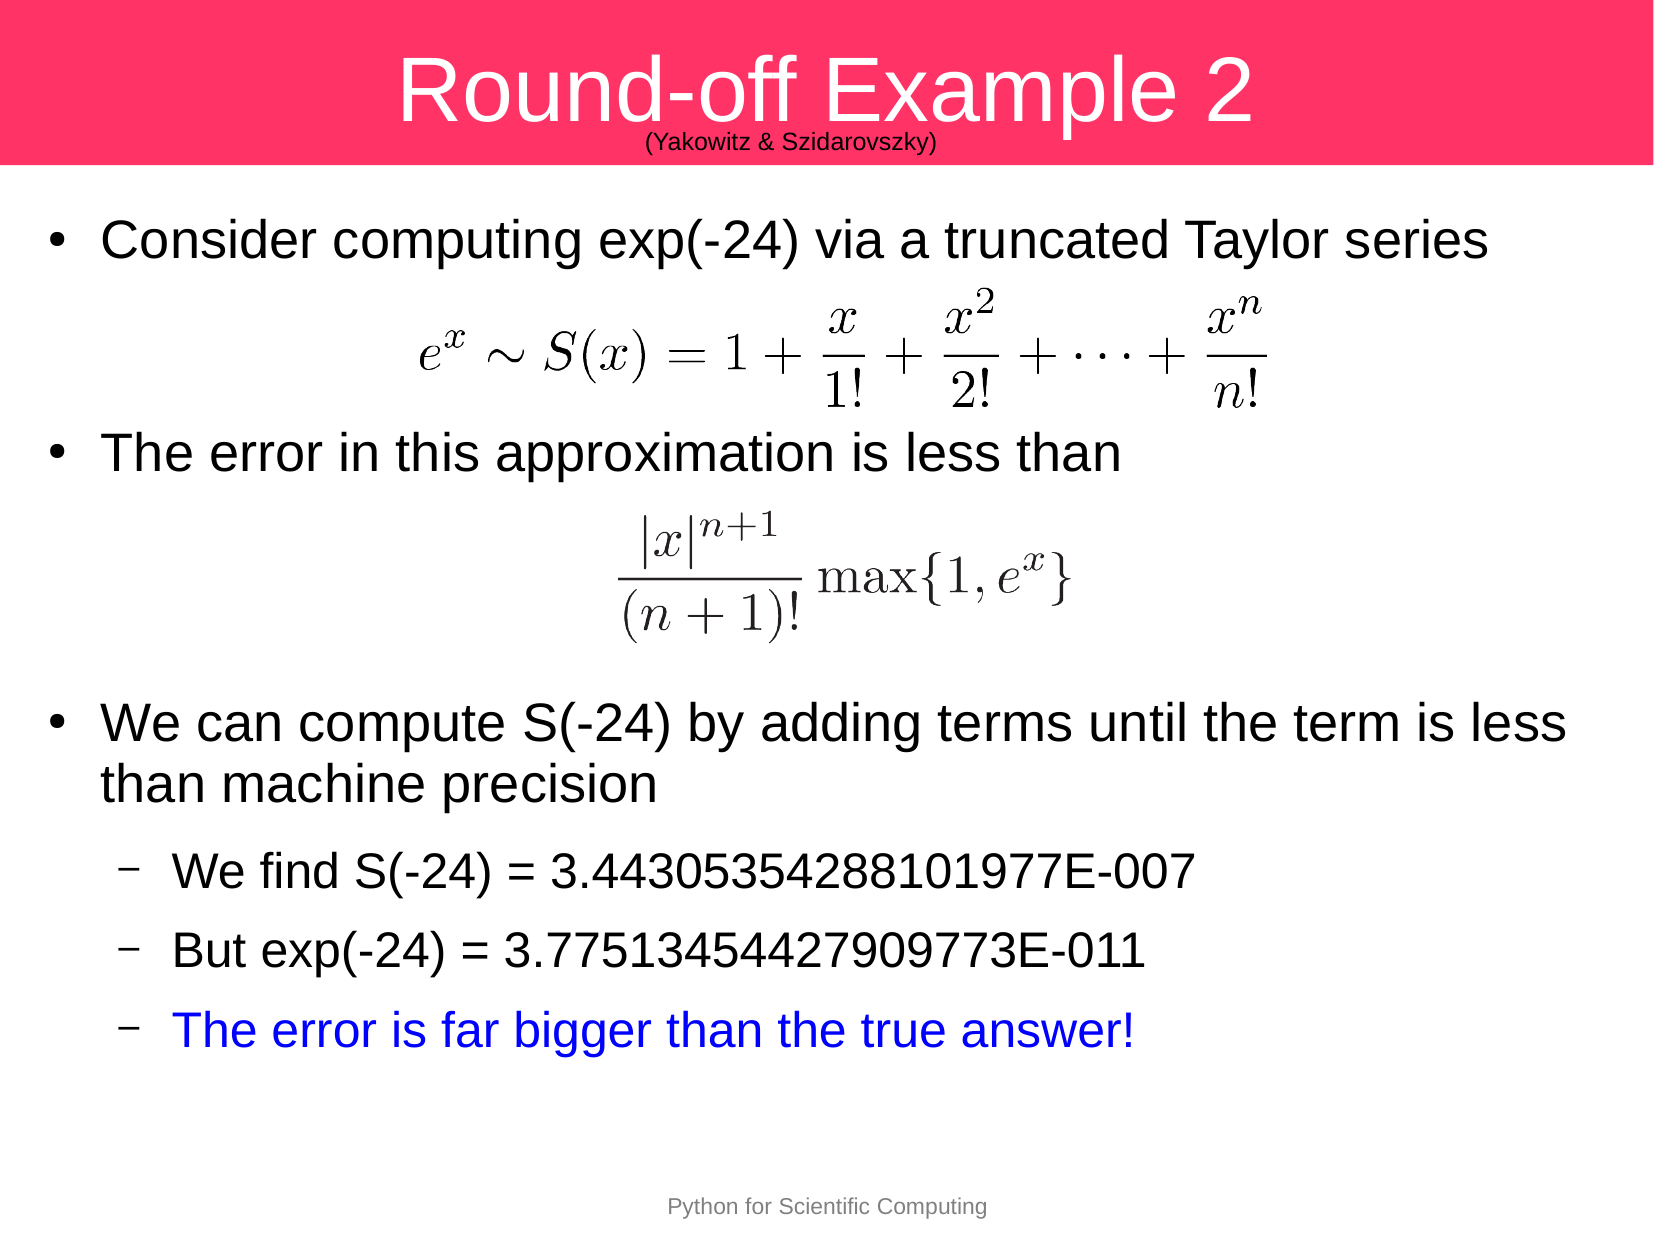

# Round-off Example 2
(Yakowitz & Szidarovszky)
Consider computing exp(-24) via a truncated Taylor series
The error in this approximation is less than
We can compute S(-24) by adding terms until the term is less than machine precision
We find S(-24) = 3.44305354288101977E-007
But exp(-24) = 3.77513454427909773E-011
The error is far bigger than the true answer!